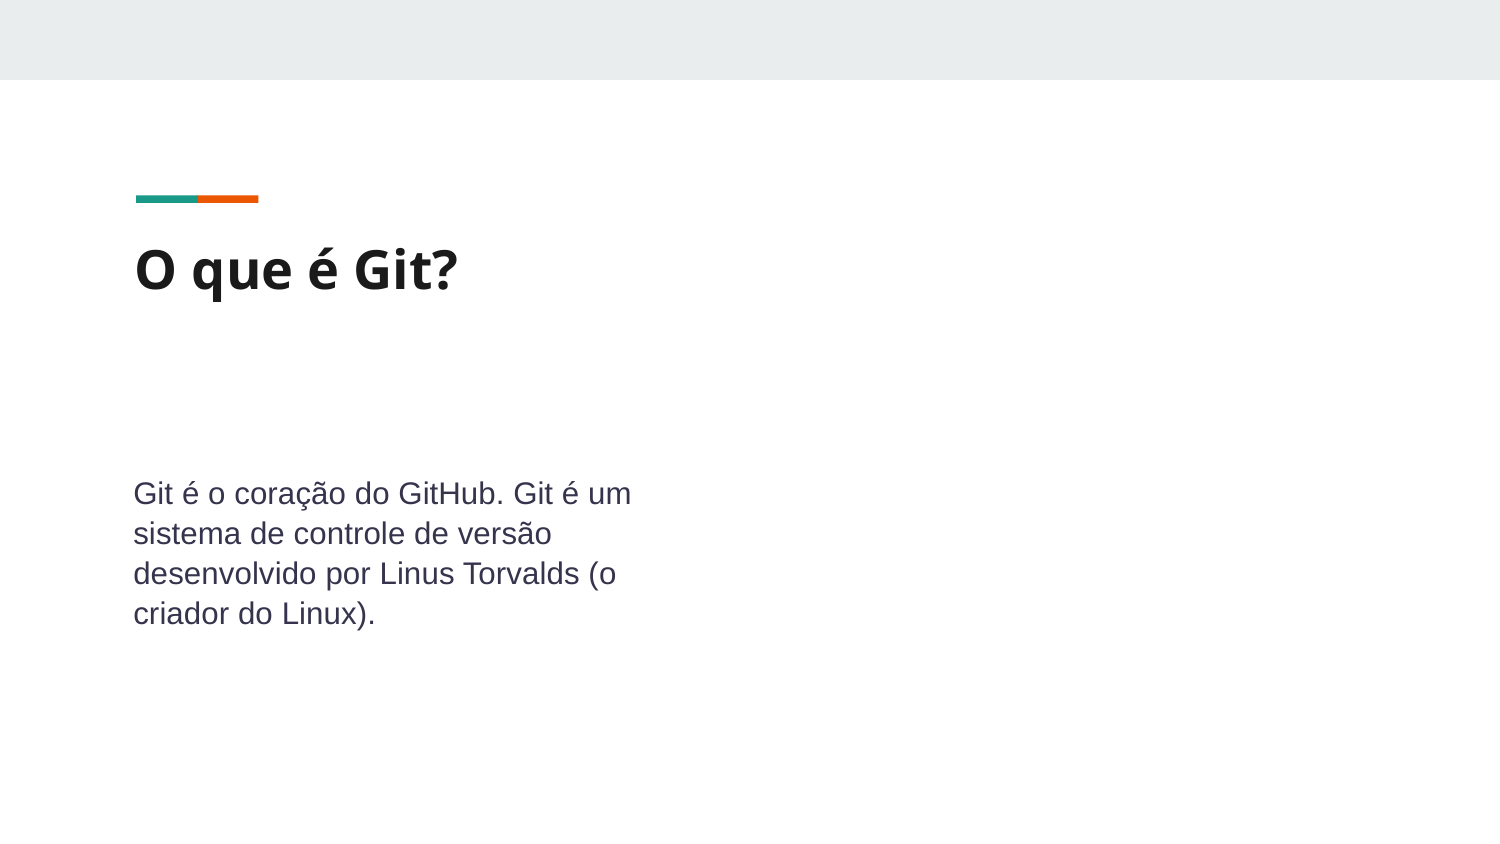

# O que é Git?
Git é o coração do GitHub. Git é um sistema de controle de versão desenvolvido por Linus Torvalds (o criador do Linux).